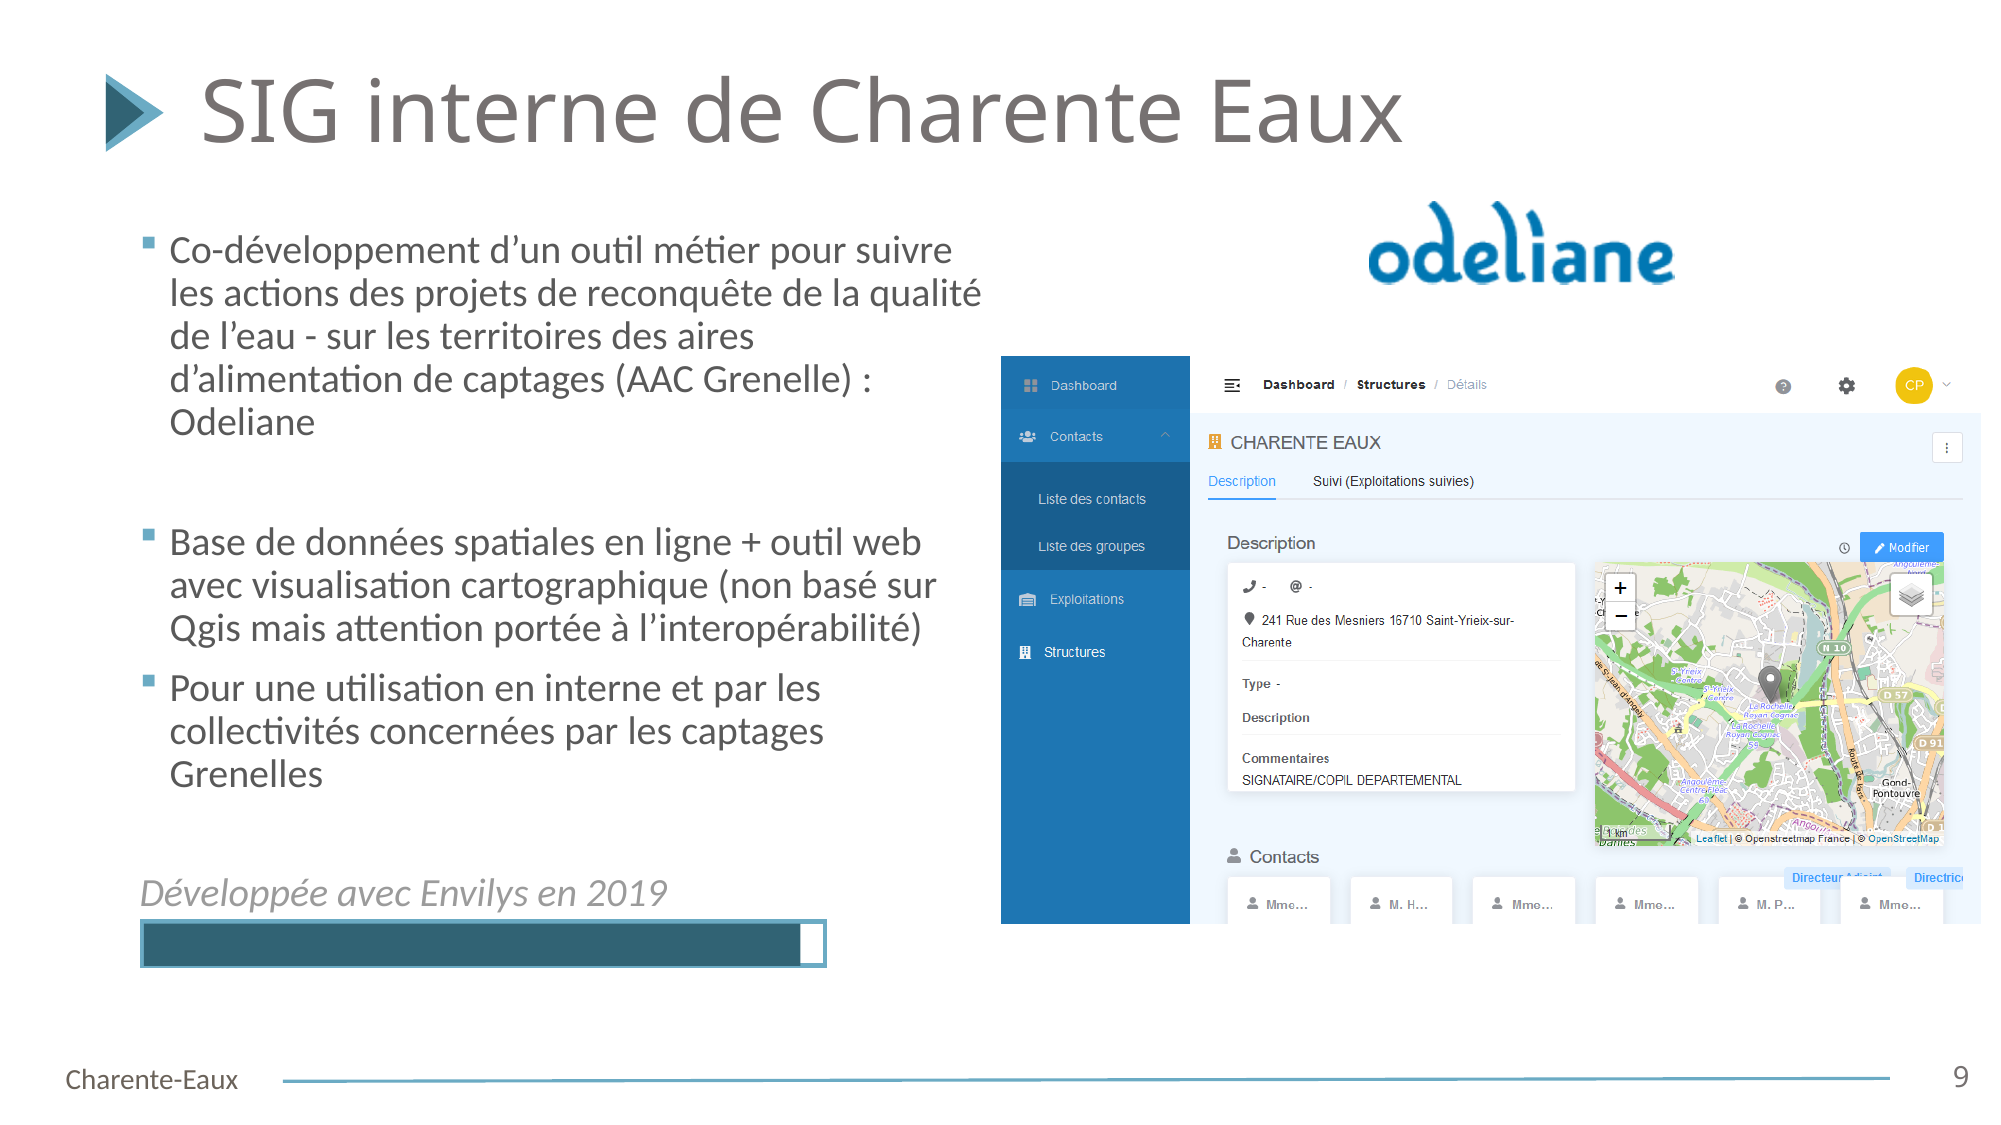

# SIG interne de Charente Eaux
Co-développement d’un outil métier pour suivre les actions des projets de reconquête de la qualité de l’eau - sur les territoires des aires d’alimentation de captages (AAC Grenelle) : Odeliane
Base de données spatiales en ligne + outil web avec visualisation cartographique (non basé sur Qgis mais attention portée à l’interopérabilité)
Pour une utilisation en interne et par les collectivités concernées par les captages Grenelles
Développée avec Envilys en 2019